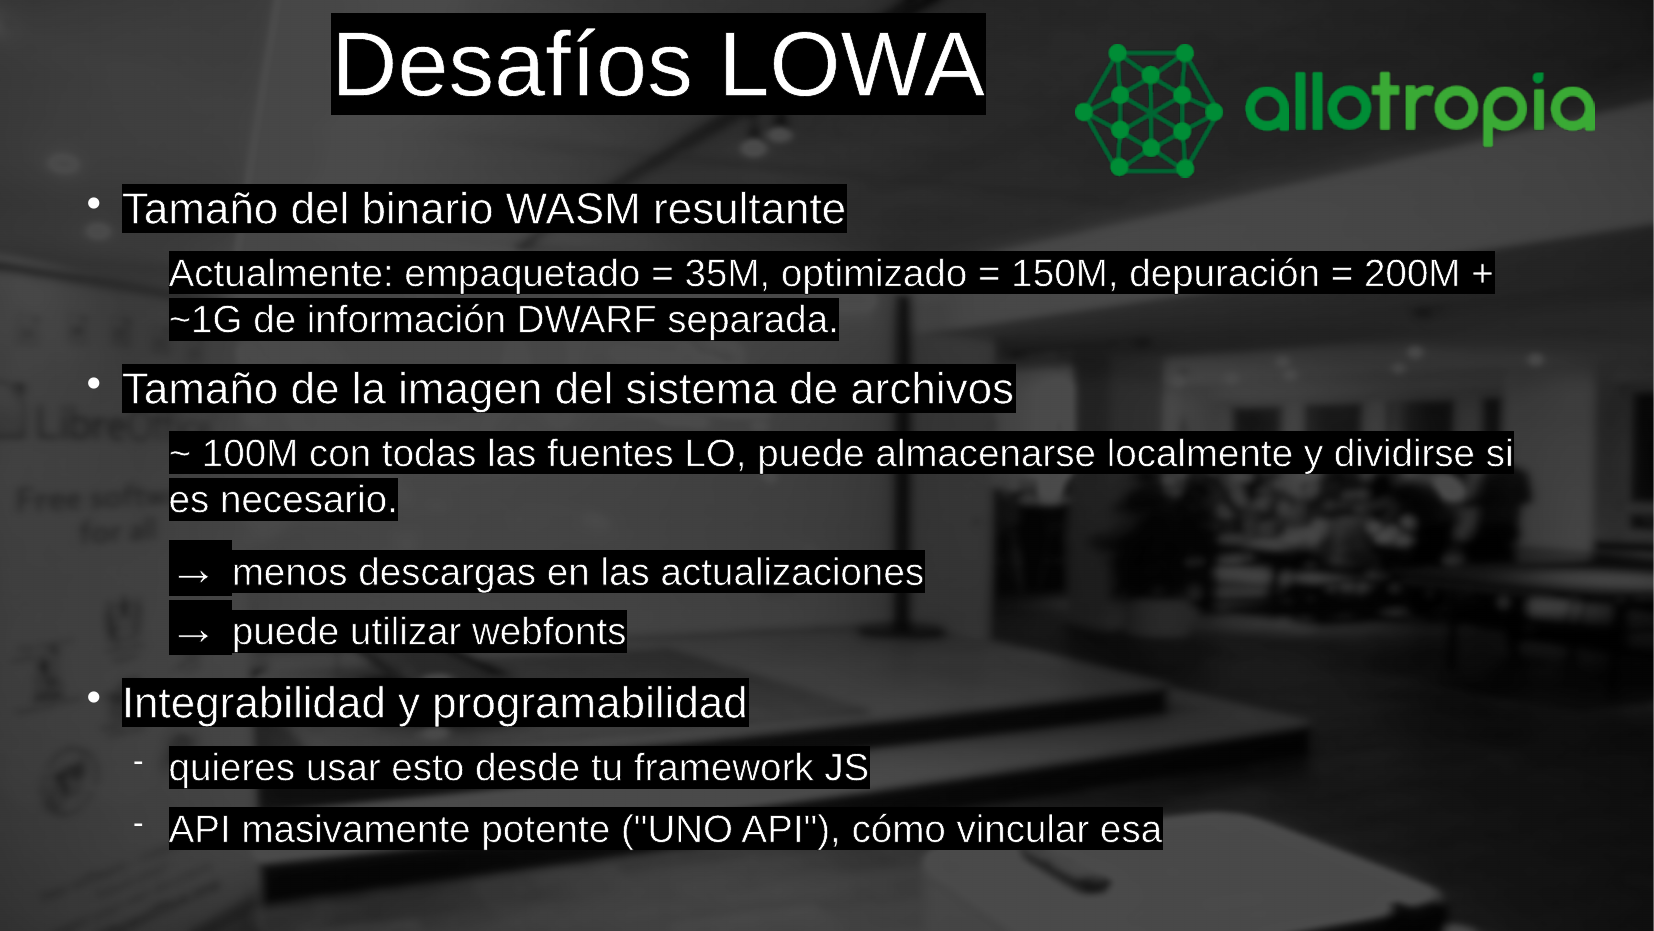

# Desafíos LOWA
Tamaño del binario WASM resultante
Actualmente: empaquetado = 35M, optimizado = 150M, depuración = 200M + ~1G de información DWARF separada.
Tamaño de la imagen del sistema de archivos
~ 100M con todas las fuentes LO, puede almacenarse localmente y dividirse si es necesario.
→ menos descargas en las actualizaciones
→ puede utilizar webfonts
Integrabilidad y programabilidad
quieres usar esto desde tu framework JS
API masivamente potente ("UNO API"), cómo vincular esa